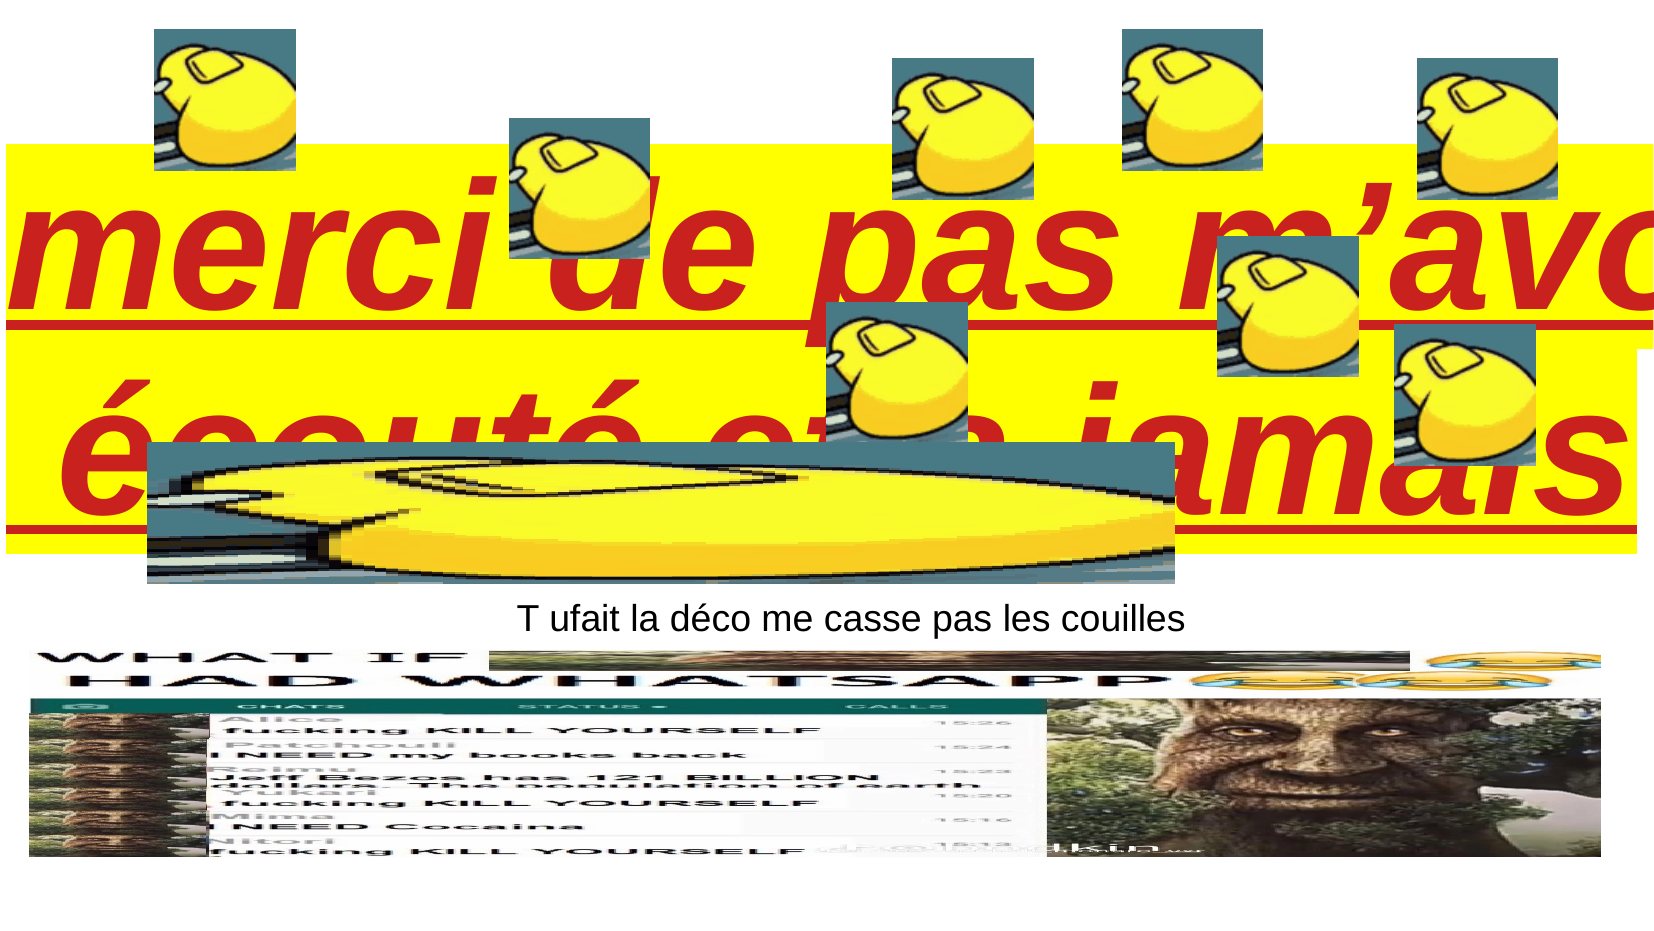

merci de pas m’avoir
 écouté et a jamais
T ufait la déco me casse pas les couilles